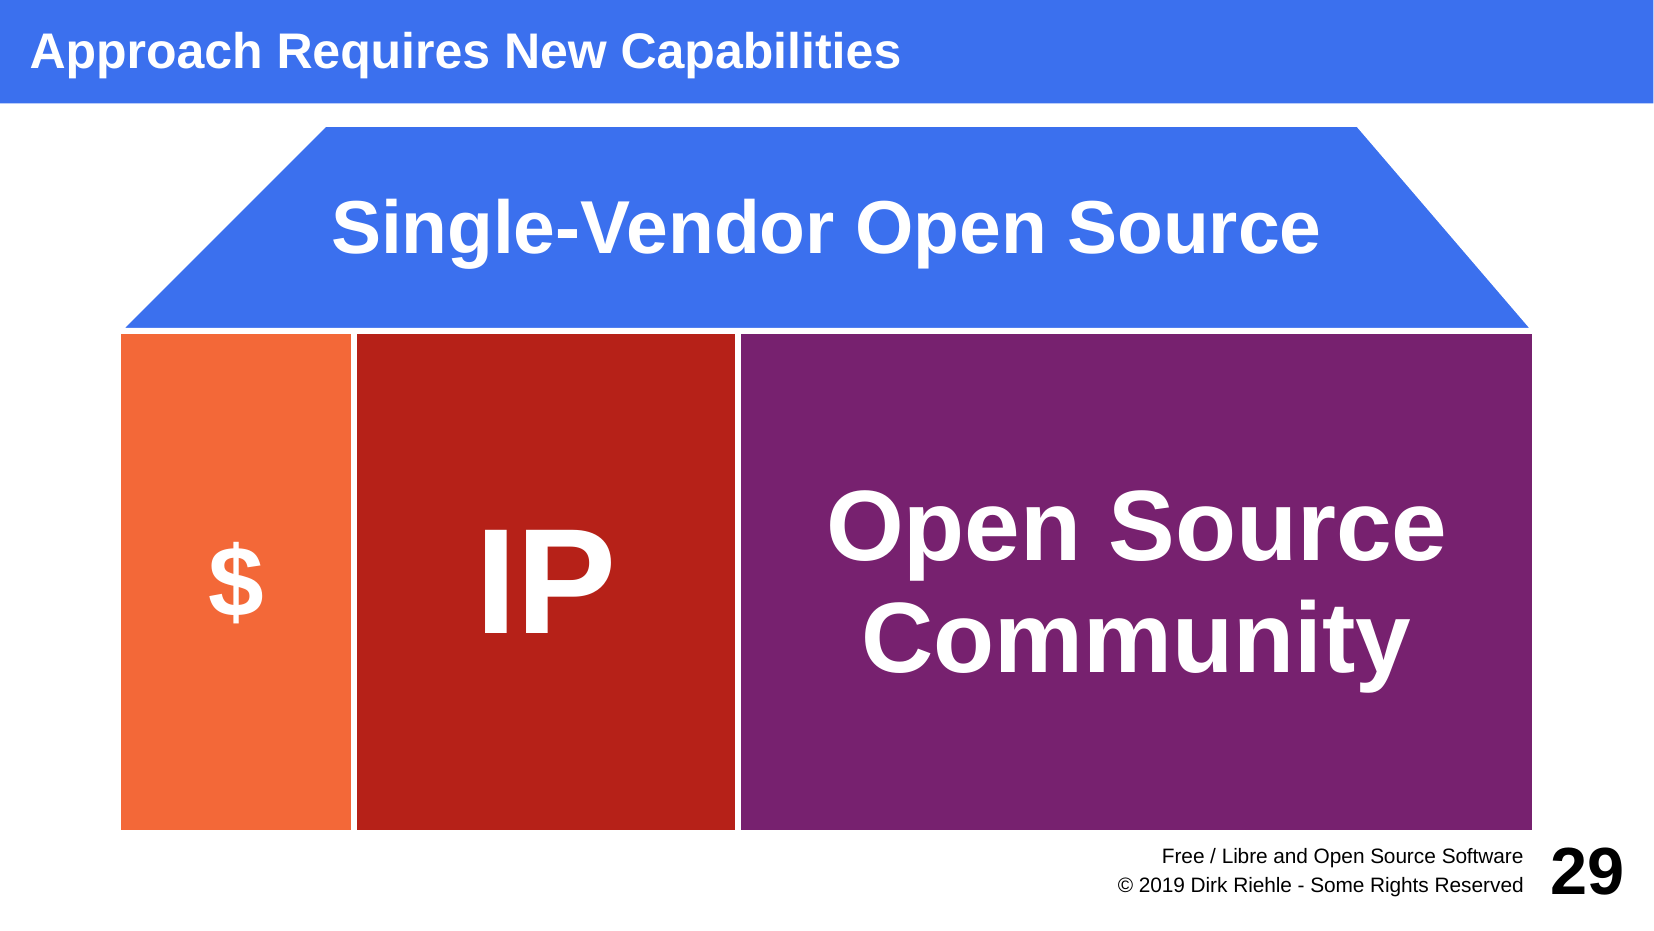

# Approach Requires New Capabilities
Single-Vendor Open Source
$
IP
Open Source Community
Free / Libre and Open Source Software
29
© 2019 Dirk Riehle - Some Rights Reserved